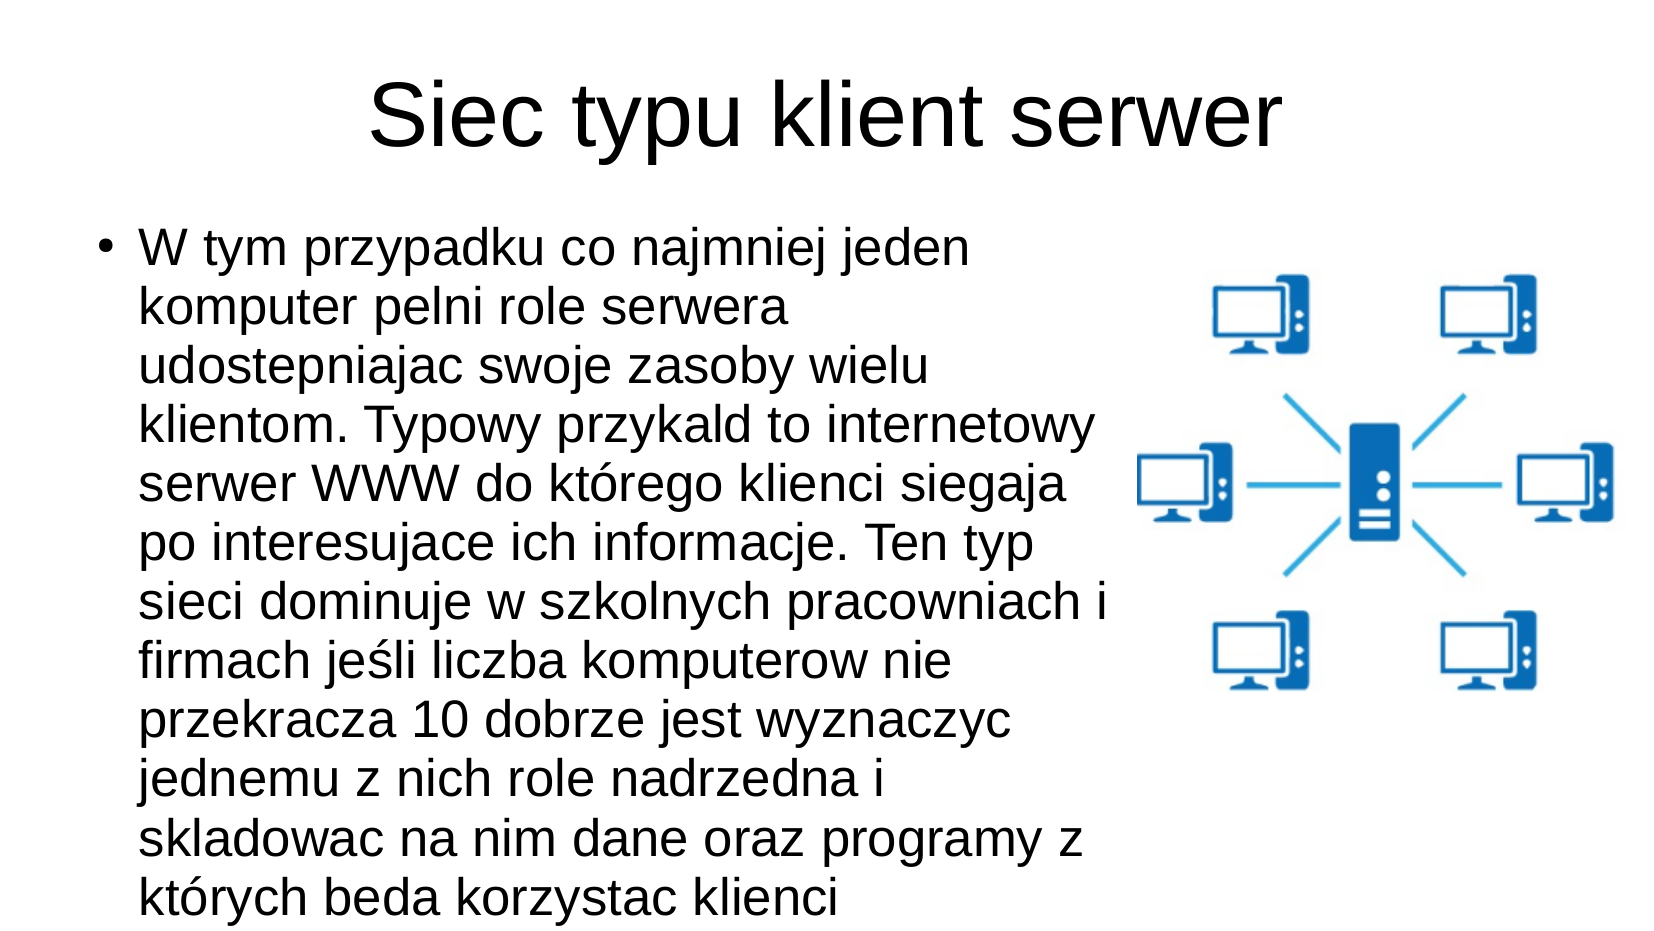

# Siec typu klient serwer
W tym przypadku co najmniej jeden komputer pelni role serwera udostepniajac swoje zasoby wielu klientom. Typowy przykald to internetowy serwer WWW do którego klienci siegaja po interesujace ich informacje. Ten typ sieci dominuje w szkolnych pracowniach i firmach jeśli liczba komputerow nie przekracza 10 dobrze jest wyznaczyc jednemu z nich role nadrzedna i skladowac na nim dane oraz programy z których beda korzystac klienci